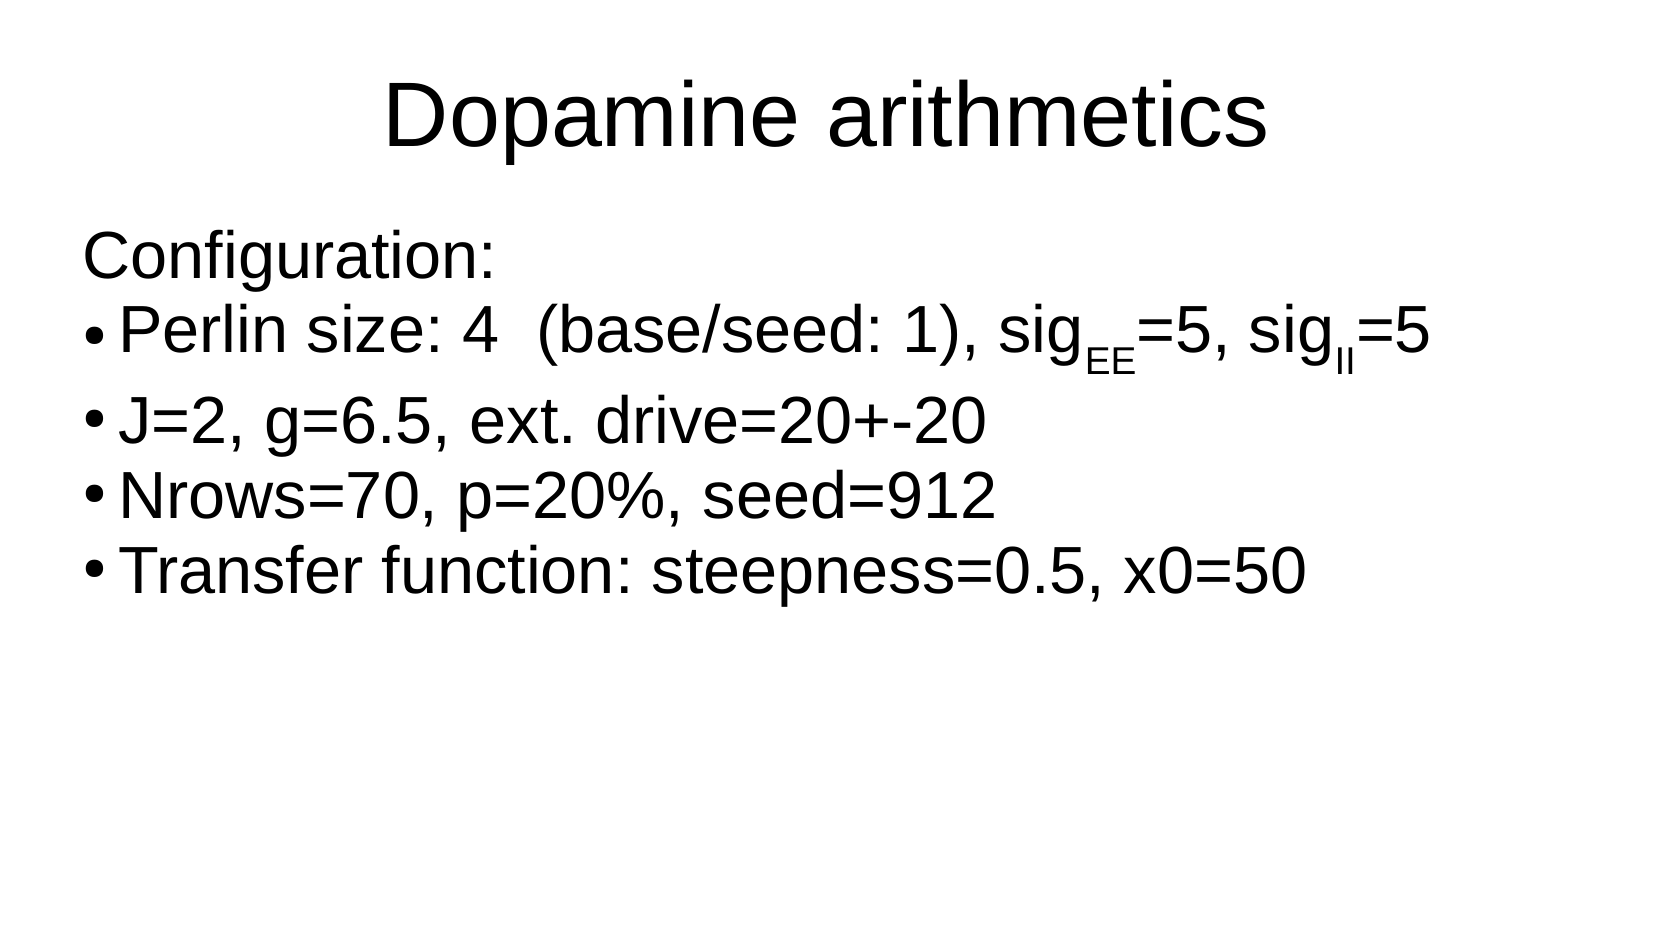

# Dopamine arithmetics
Configuration:
Perlin size: 4 (base/seed: 1), sigEE=5, sigII=5
J=2, g=6.5, ext. drive=20+-20
Nrows=70, p=20%, seed=912
Transfer function: steepness=0.5, x0=50